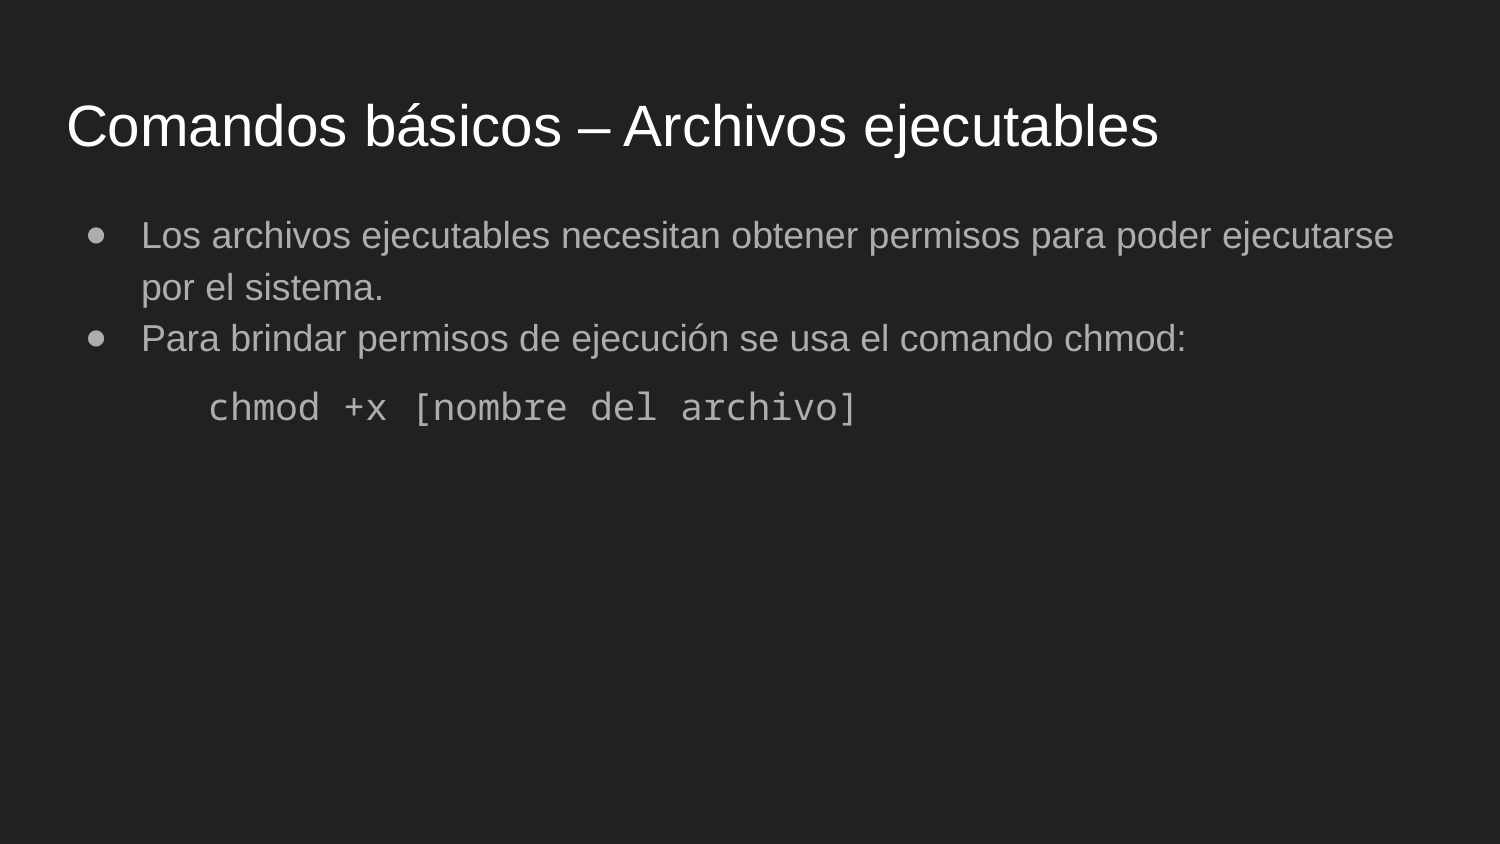

# Comandos básicos – Archivos ejecutables
Los archivos ejecutables necesitan obtener permisos para poder ejecutarse por el sistema.
Para brindar permisos de ejecución se usa el comando chmod:
chmod +x [nombre del archivo]